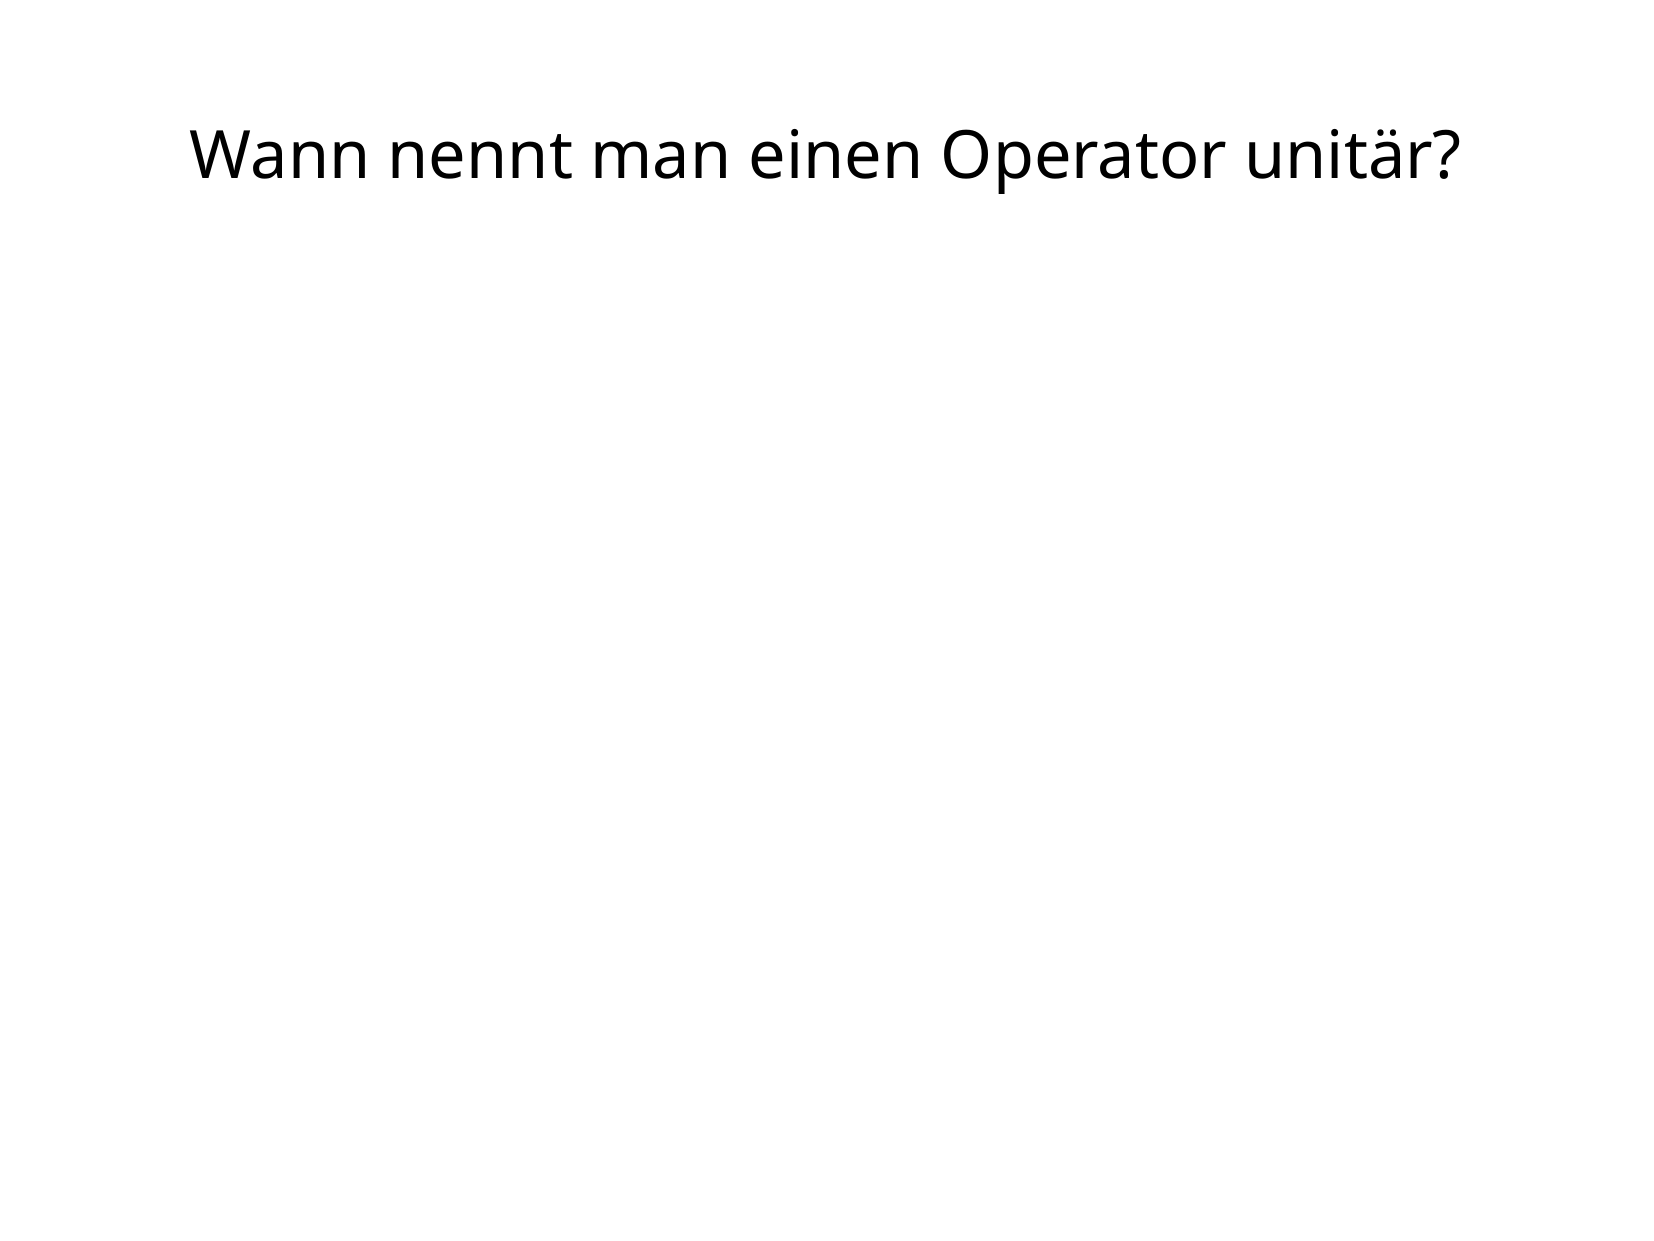

# Wann nennt man einen Operator unitär?